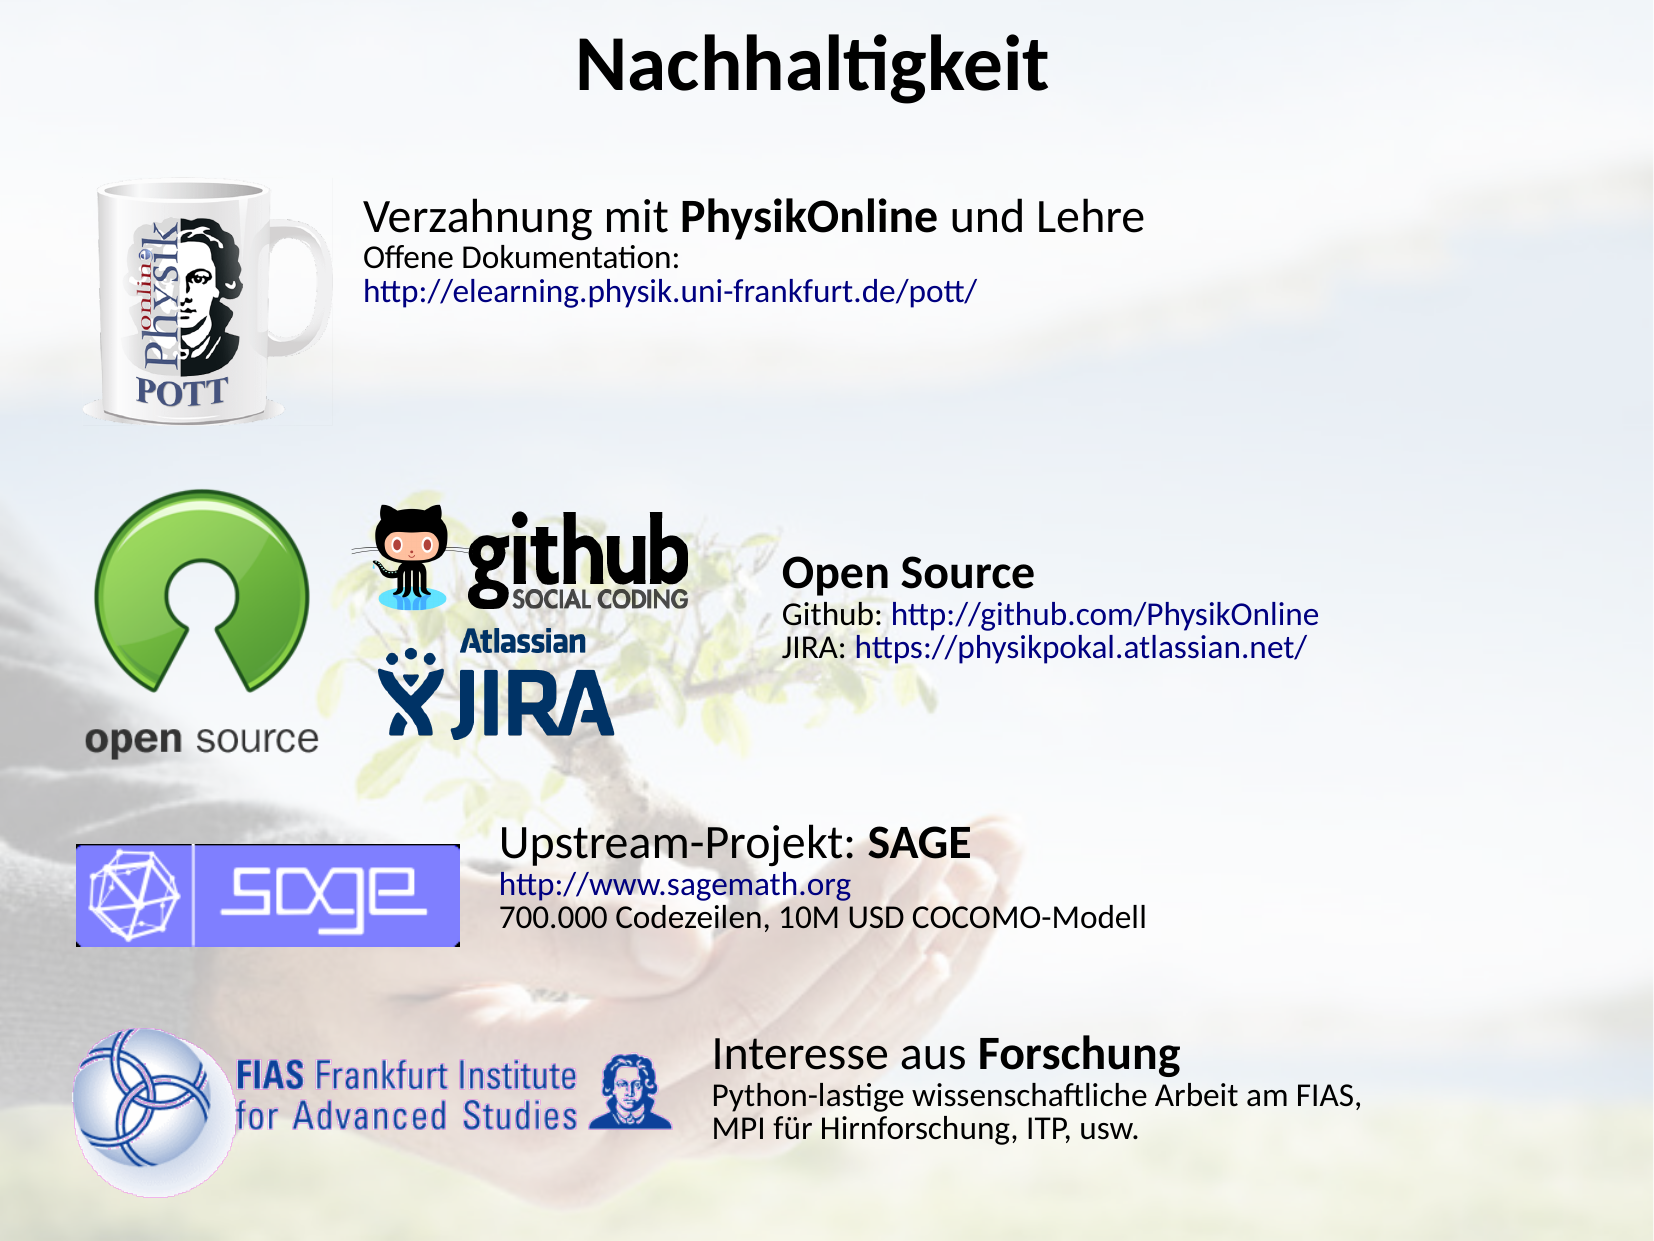

Nachhaltigkeit
Verzahnung mit PhysikOnline und Lehre
Offene Dokumentation:
http://elearning.physik.uni-frankfurt.de/pott/
Open Source
Github: http://github.com/PhysikOnline
JIRA: https://physikpokal.atlassian.net/
Upstream-Projekt: SAGE
http://www.sagemath.org
700.000 Codezeilen, 10M USD COCOMO-Modell
Interesse aus Forschung
Python-lastige wissenschaftliche Arbeit am FIAS, MPI für Hirnforschung, ITP, usw.